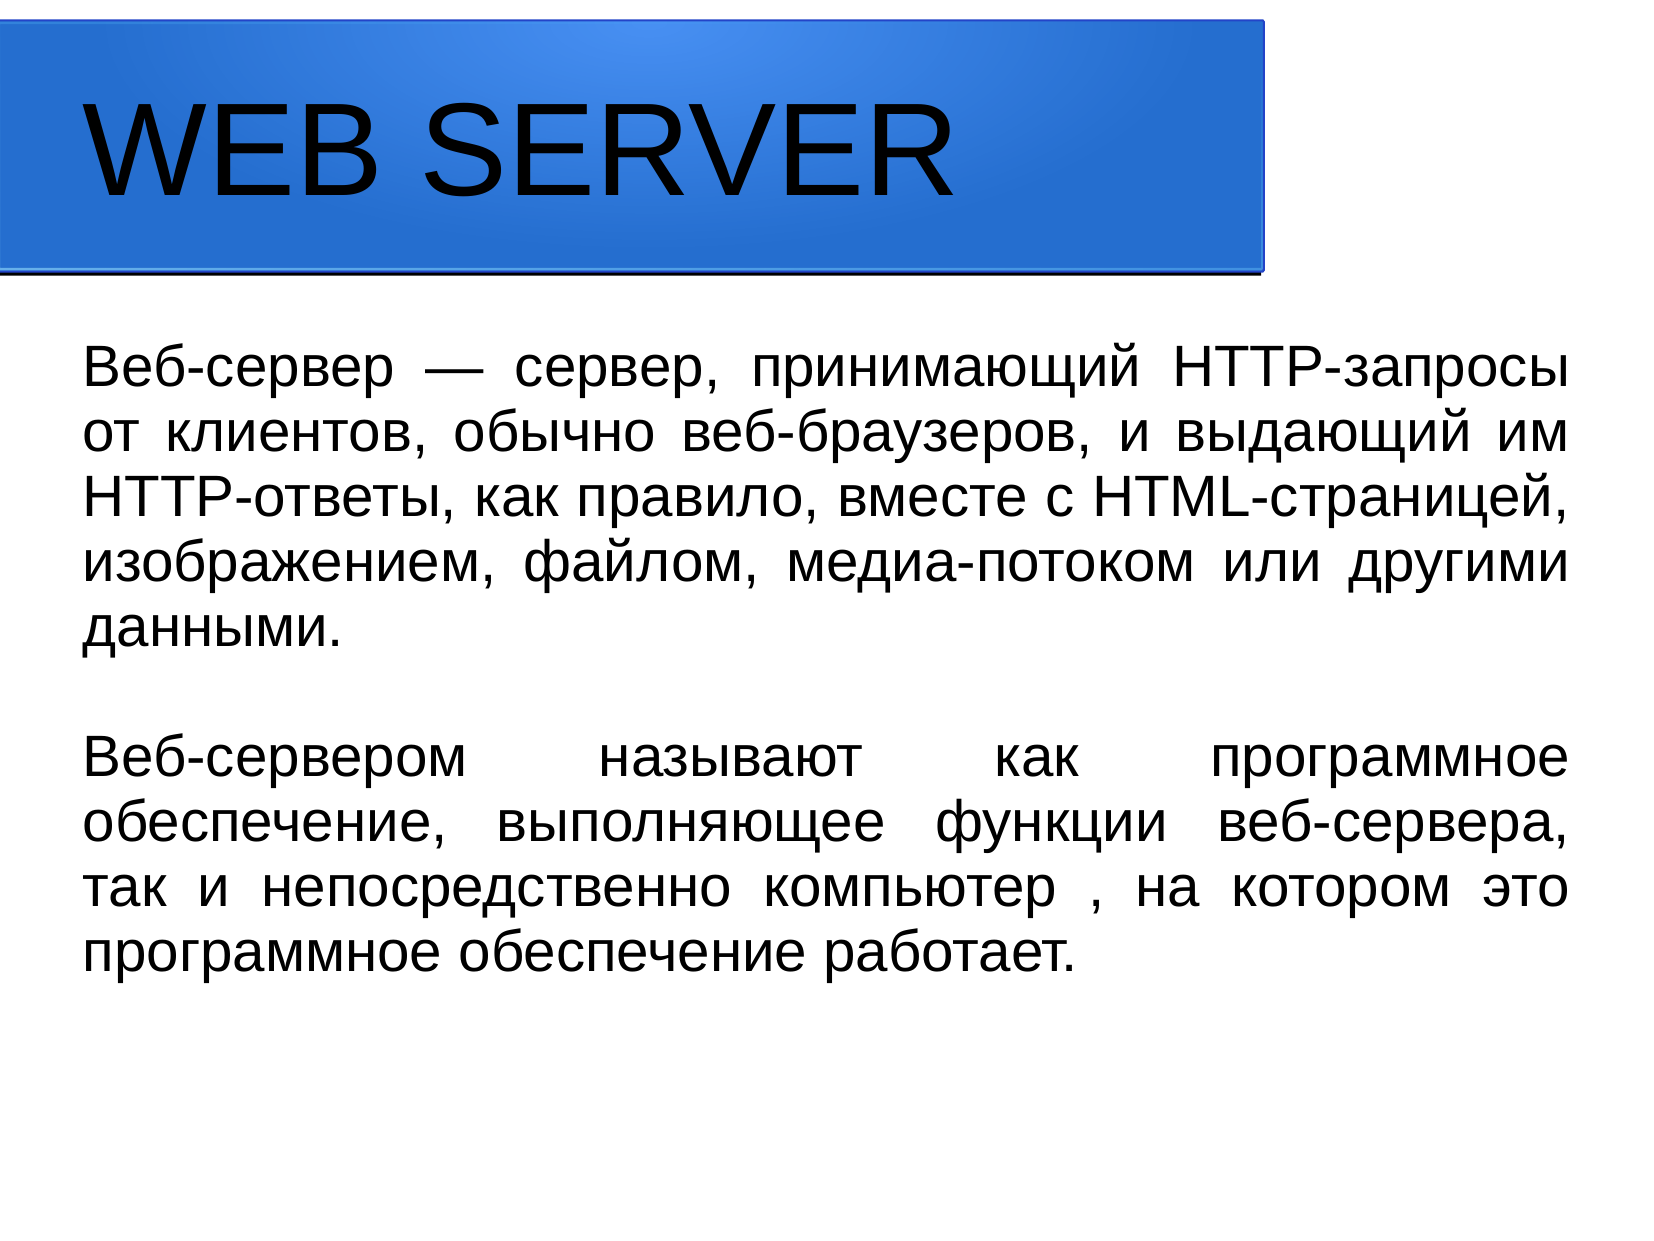

# WEB SERVER
Веб-сервер — сервер, принимающий HTTP-запросы от клиентов, обычно веб-браузеров, и выдающий им HTTP-ответы, как правило, вместе с HTML-страницей, изображением, файлом, медиа-потоком или другими данными.
Веб-сервером называют как программное обеспечение, выполняющее функции веб-сервера, так и непосредственно компьютер , на котором это программное обеспечение работает.